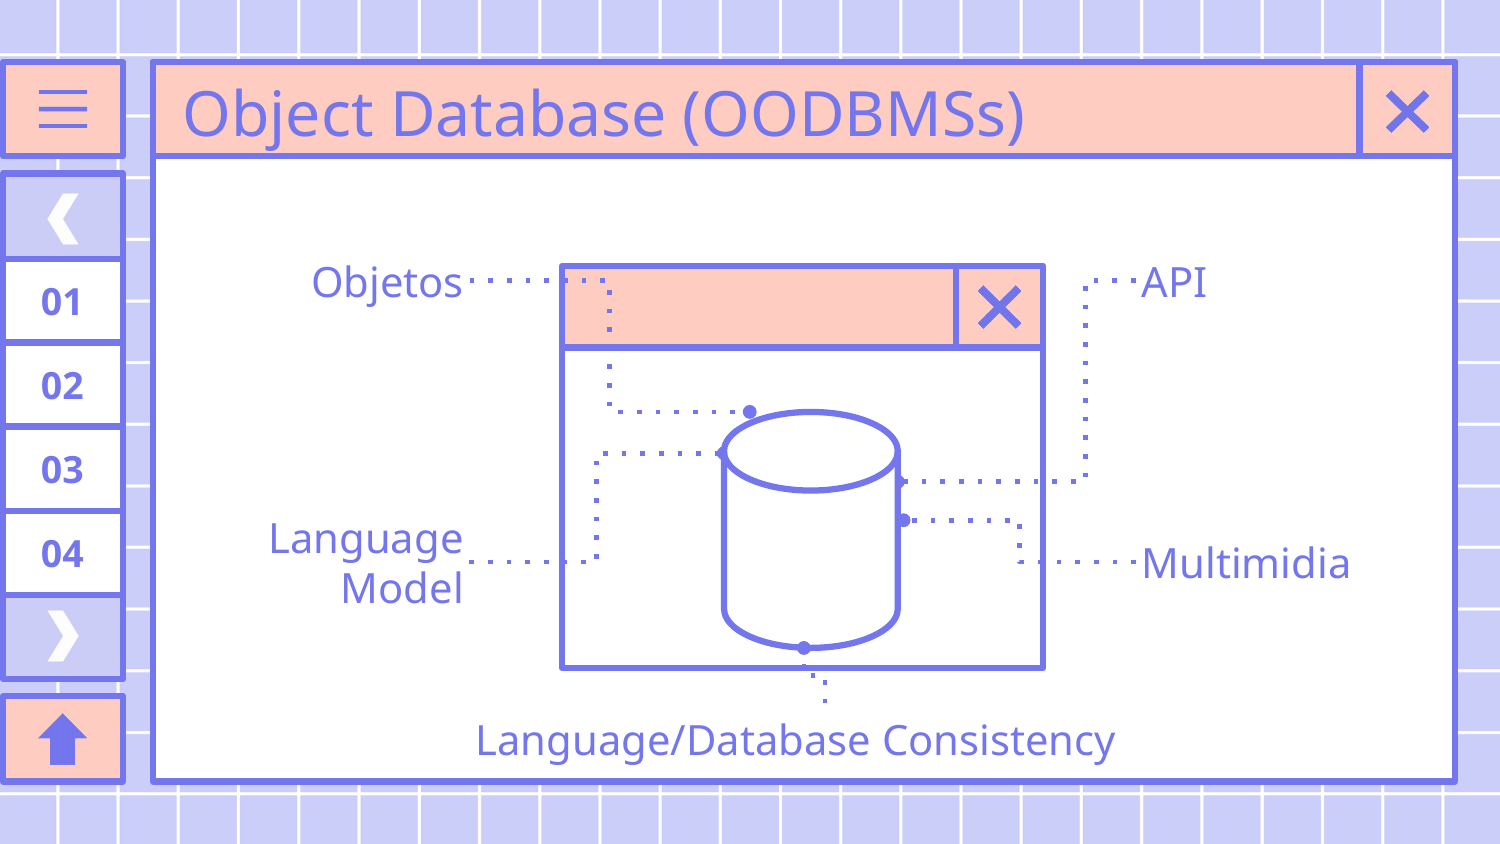

# Object Database (OODBMSs)
Objetos
API
01
02
03
Language
Model
Multimidia
04
Language/Database Consistency